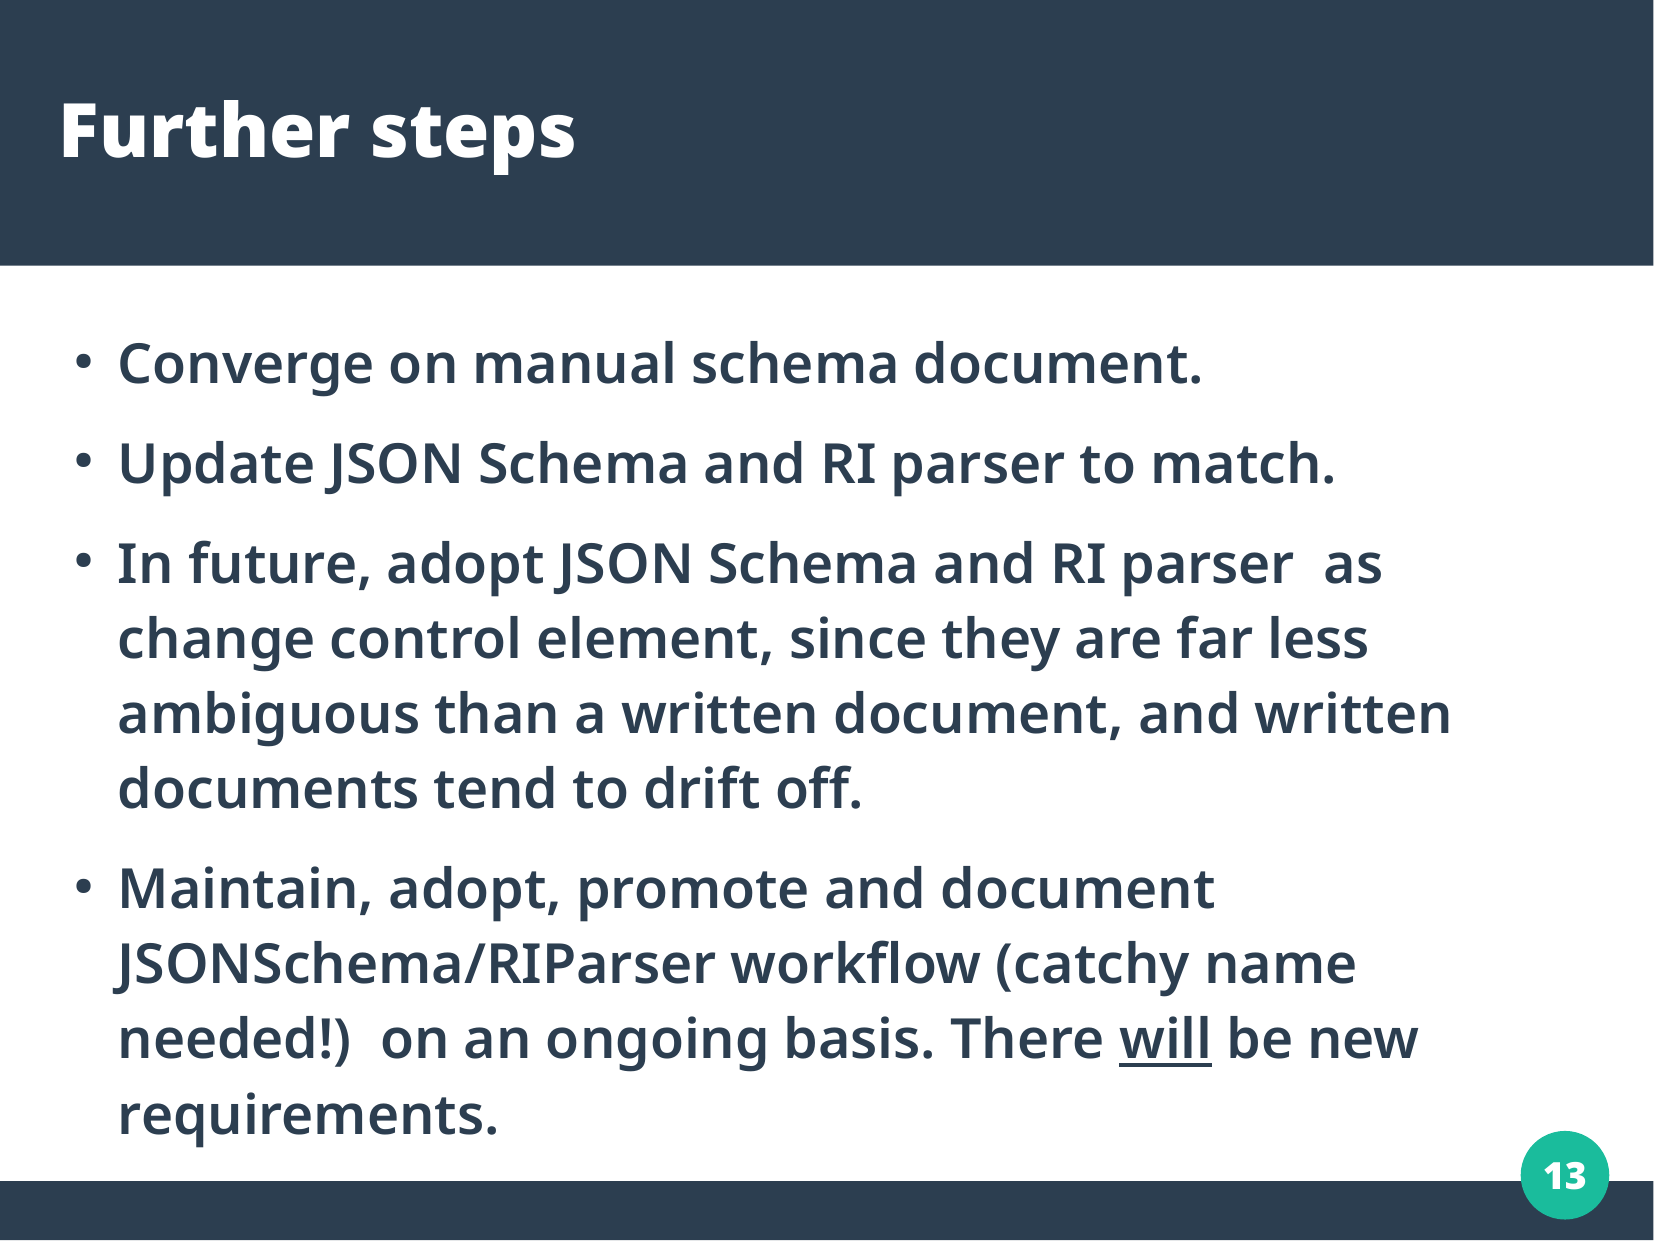

# Further steps
Converge on manual schema document.
Update JSON Schema and RI parser to match.
In future, adopt JSON Schema and RI parser as change control element, since they are far less ambiguous than a written document, and written documents tend to drift off.
Maintain, adopt, promote and document JSONSchema/RIParser workflow (catchy name needed!) on an ongoing basis. There will be new requirements.
13